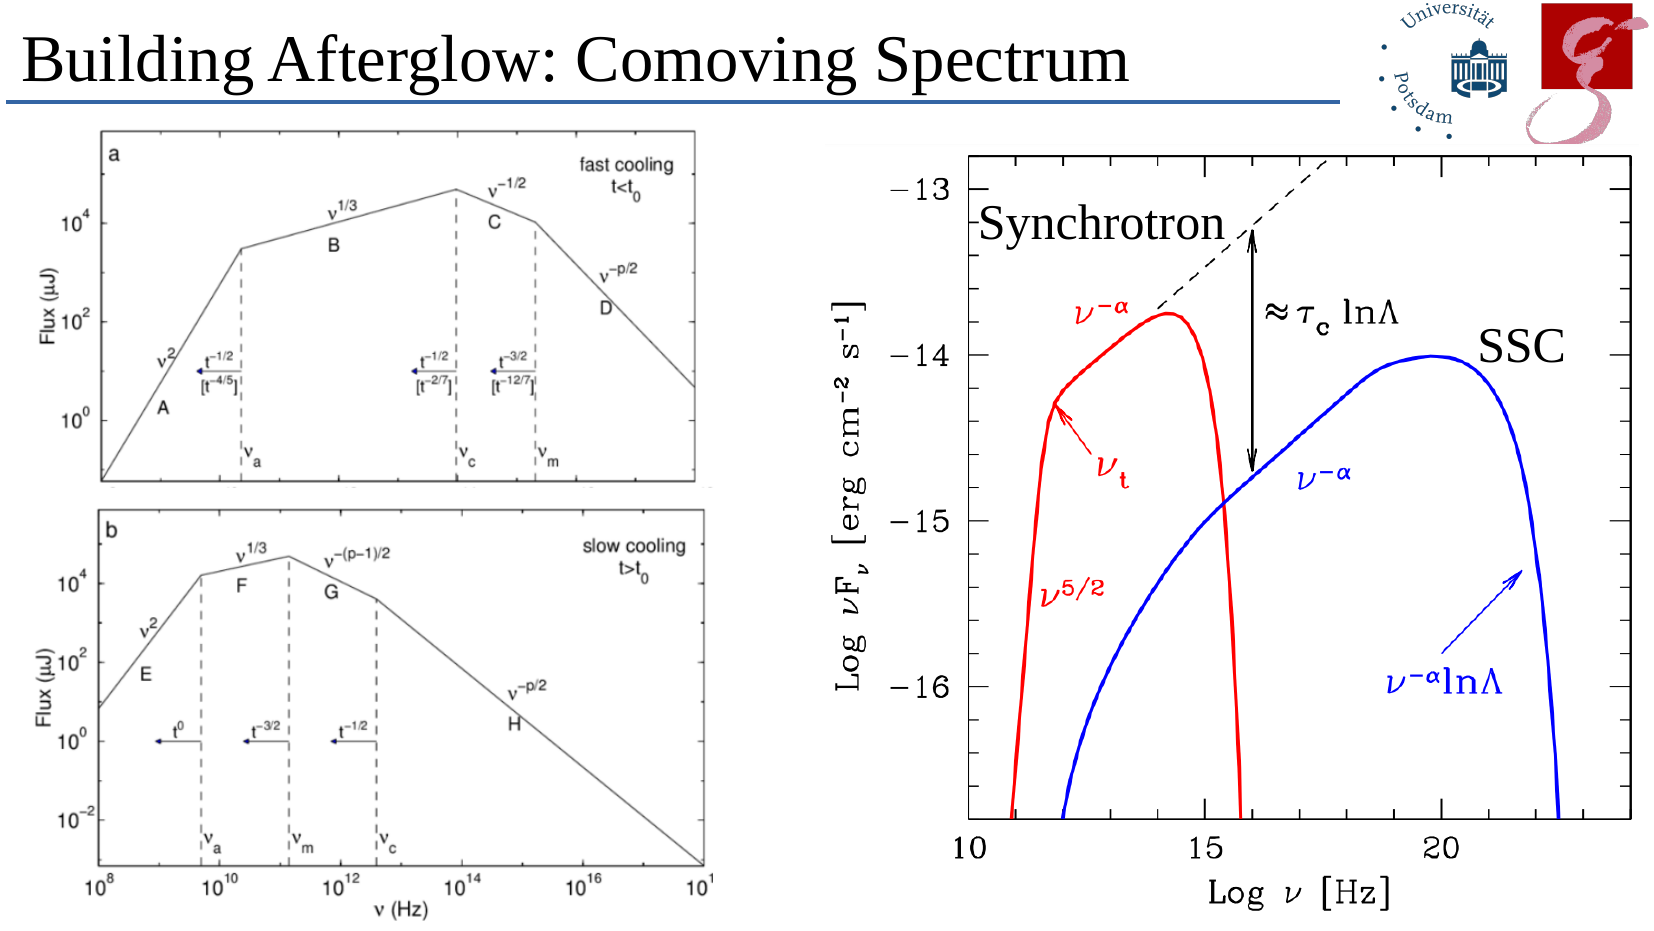

# Building Afterglow: Comoving Spectrum
Synchrotron
SSC